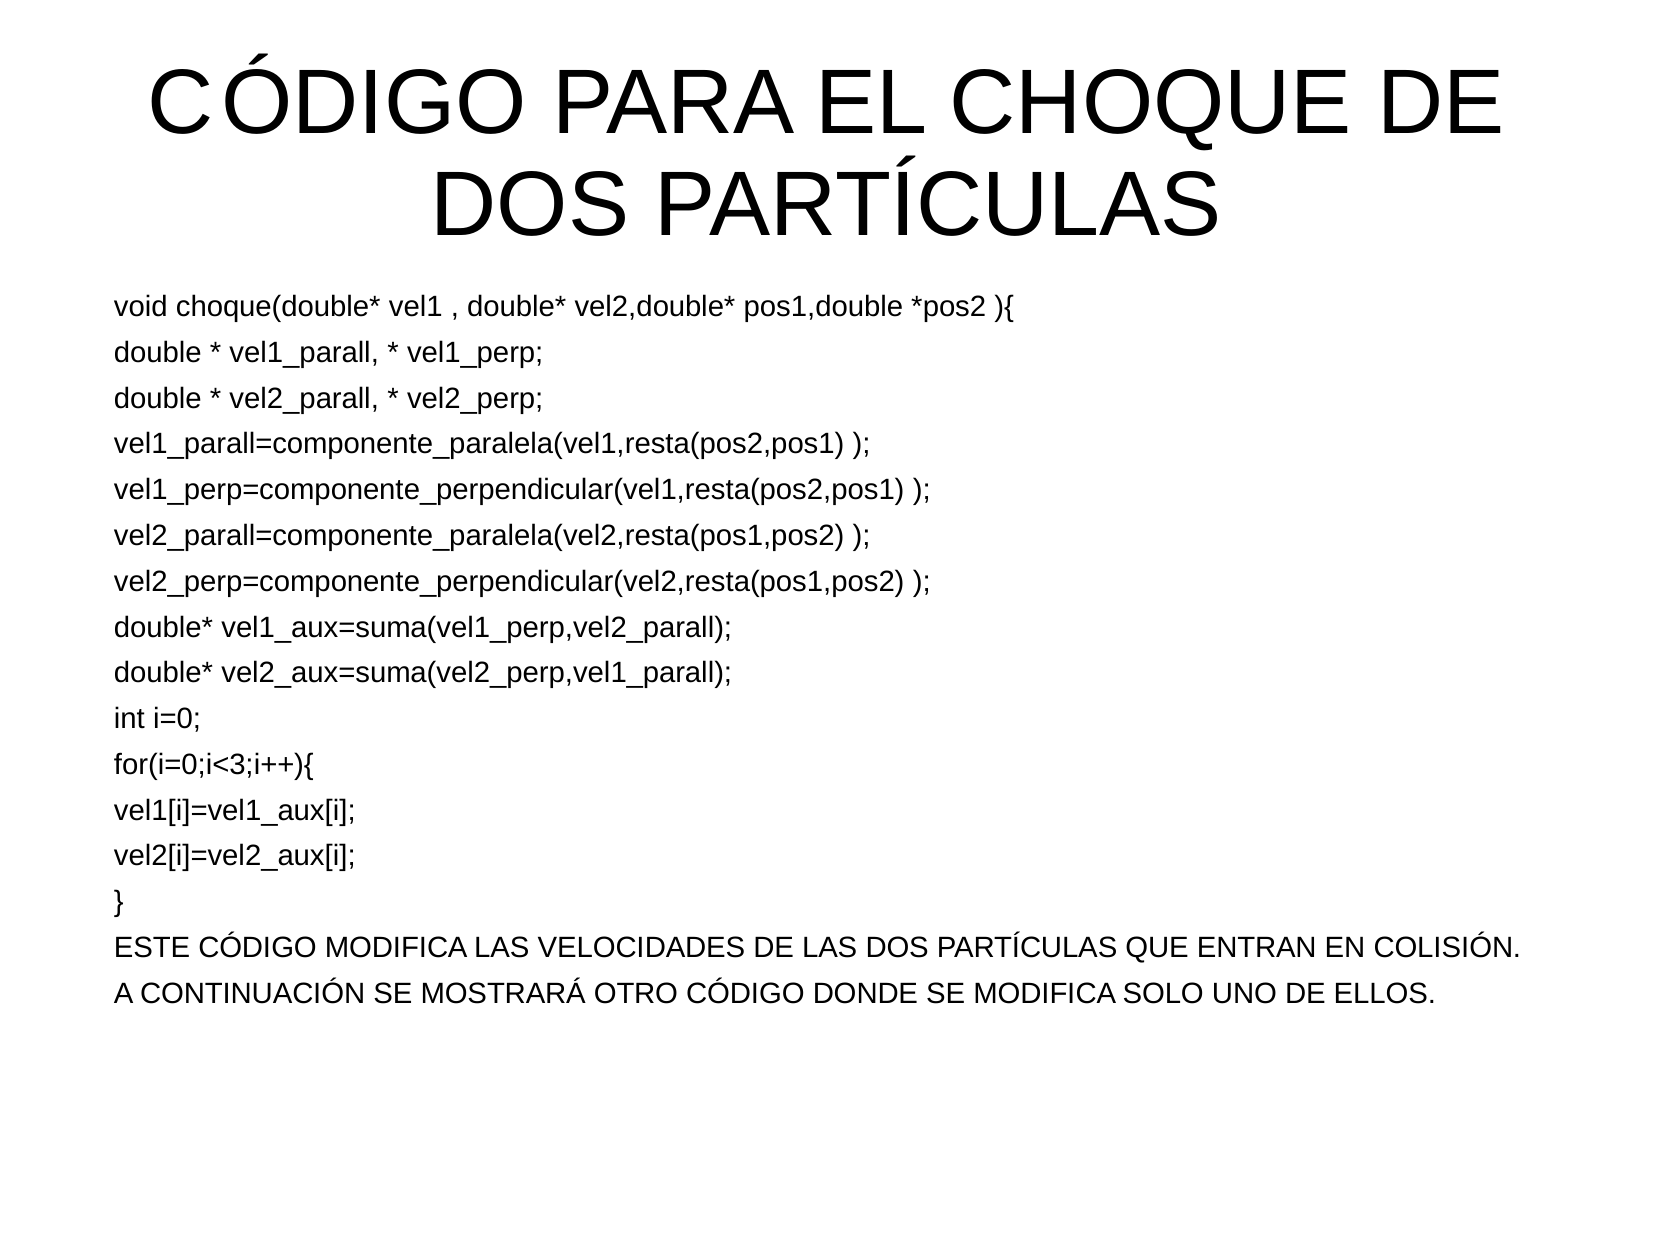

# C	ÓDIGO PARA EL CHOQUE DE DOS PARTÍCULAS
void choque(double* vel1 , double* vel2,double* pos1,double *pos2 ){
double * vel1_parall, * vel1_perp;
double * vel2_parall, * vel2_perp;
vel1_parall=componente_paralela(vel1,resta(pos2,pos1) );
vel1_perp=componente_perpendicular(vel1,resta(pos2,pos1) );
vel2_parall=componente_paralela(vel2,resta(pos1,pos2) );
vel2_perp=componente_perpendicular(vel2,resta(pos1,pos2) );
double* vel1_aux=suma(vel1_perp,vel2_parall);
double* vel2_aux=suma(vel2_perp,vel1_parall);
int i=0;
for(i=0;i<3;i++){
vel1[i]=vel1_aux[i];
vel2[i]=vel2_aux[i];
}
ESTE CÓDIGO MODIFICA LAS VELOCIDADES DE LAS DOS PARTÍCULAS QUE ENTRAN EN COLISIÓN.
A CONTINUACIÓN SE MOSTRARÁ OTRO CÓDIGO DONDE SE MODIFICA SOLO UNO DE ELLOS.